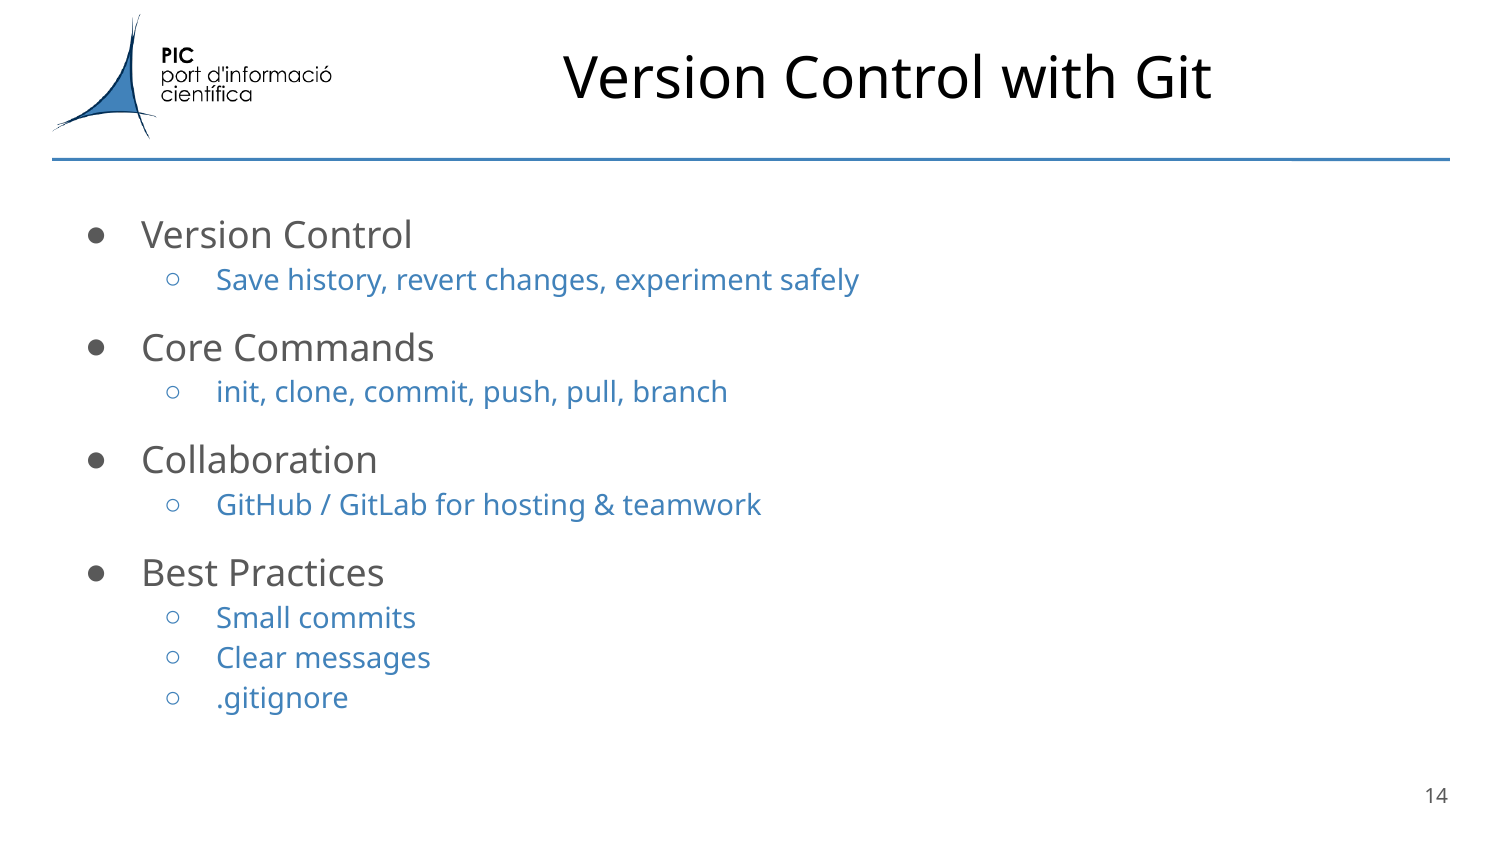

# Version Control with Git
Version Control
Save history, revert changes, experiment safely
Core Commands
init, clone, commit, push, pull, branch
Collaboration
GitHub / GitLab for hosting & teamwork
Best Practices
Small commits
Clear messages
.gitignore